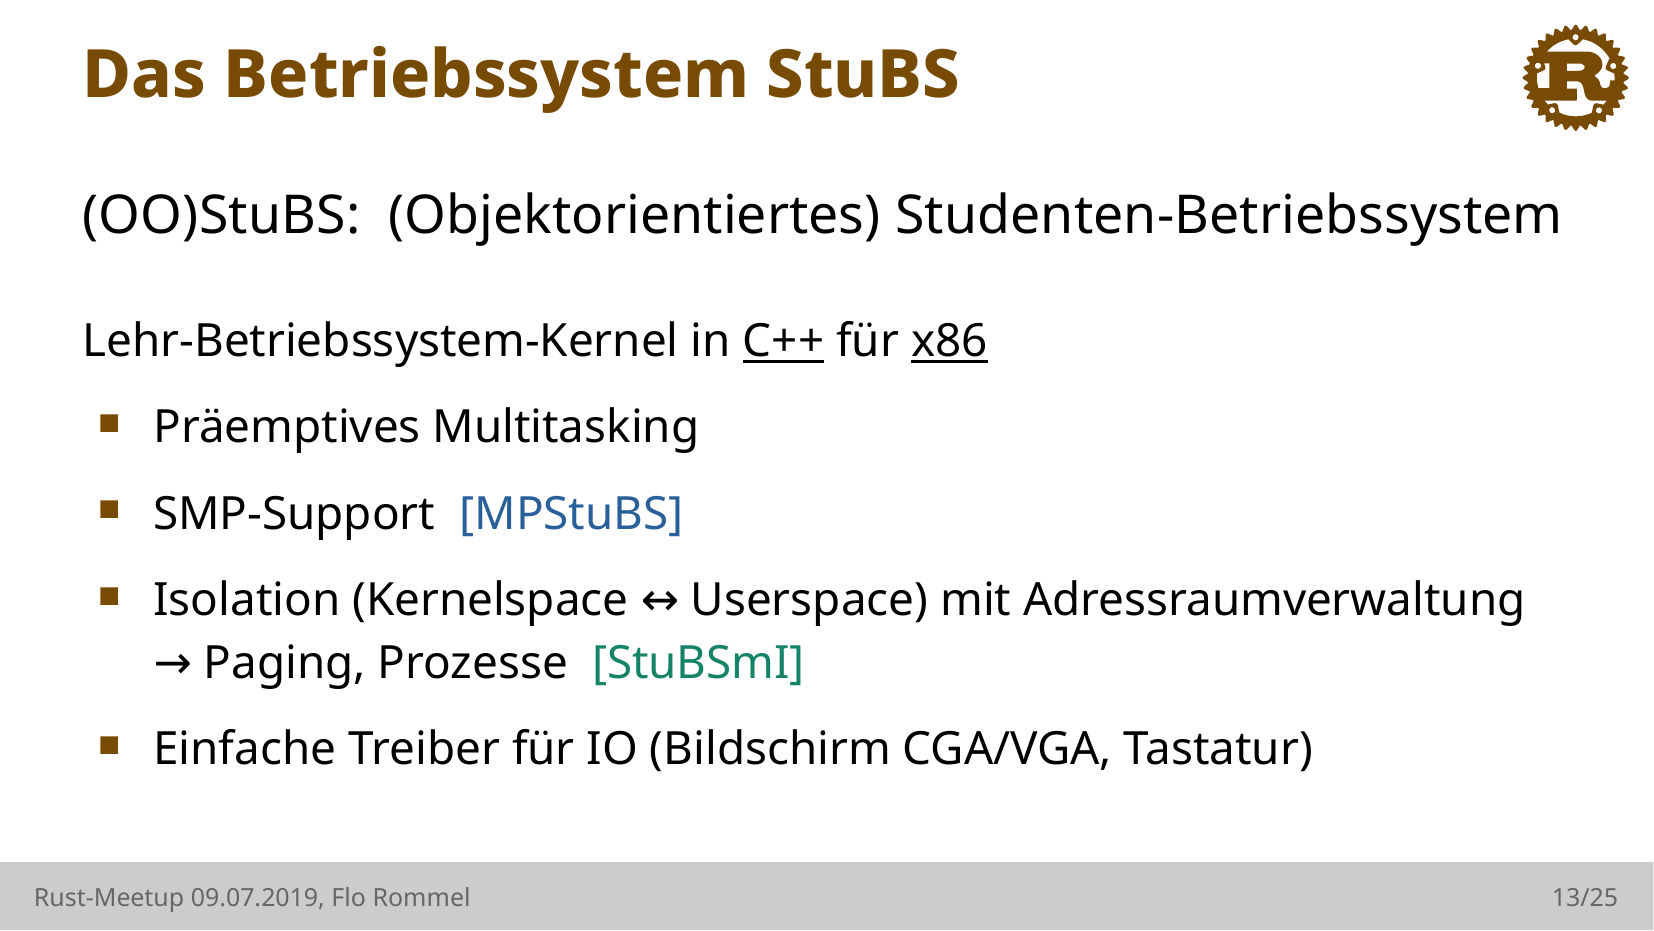

# Das Betriebssystem StuBS
(OO)StuBS: (Objektorientiertes) Studenten-Betriebssystem
Lehr-Betriebssystem-Kernel in C++ für x86
Präemptives Multitasking
SMP-Support [MPStuBS]
Isolation (Kernelspace ↔ Userspace) mit Adressraumverwaltung
→ Paging, Prozesse [StuBSmI]
Einfache Treiber für IO (Bildschirm CGA/VGA, Tastatur)
Rust-Meetup 09.07.2019, Flo Rommel
13